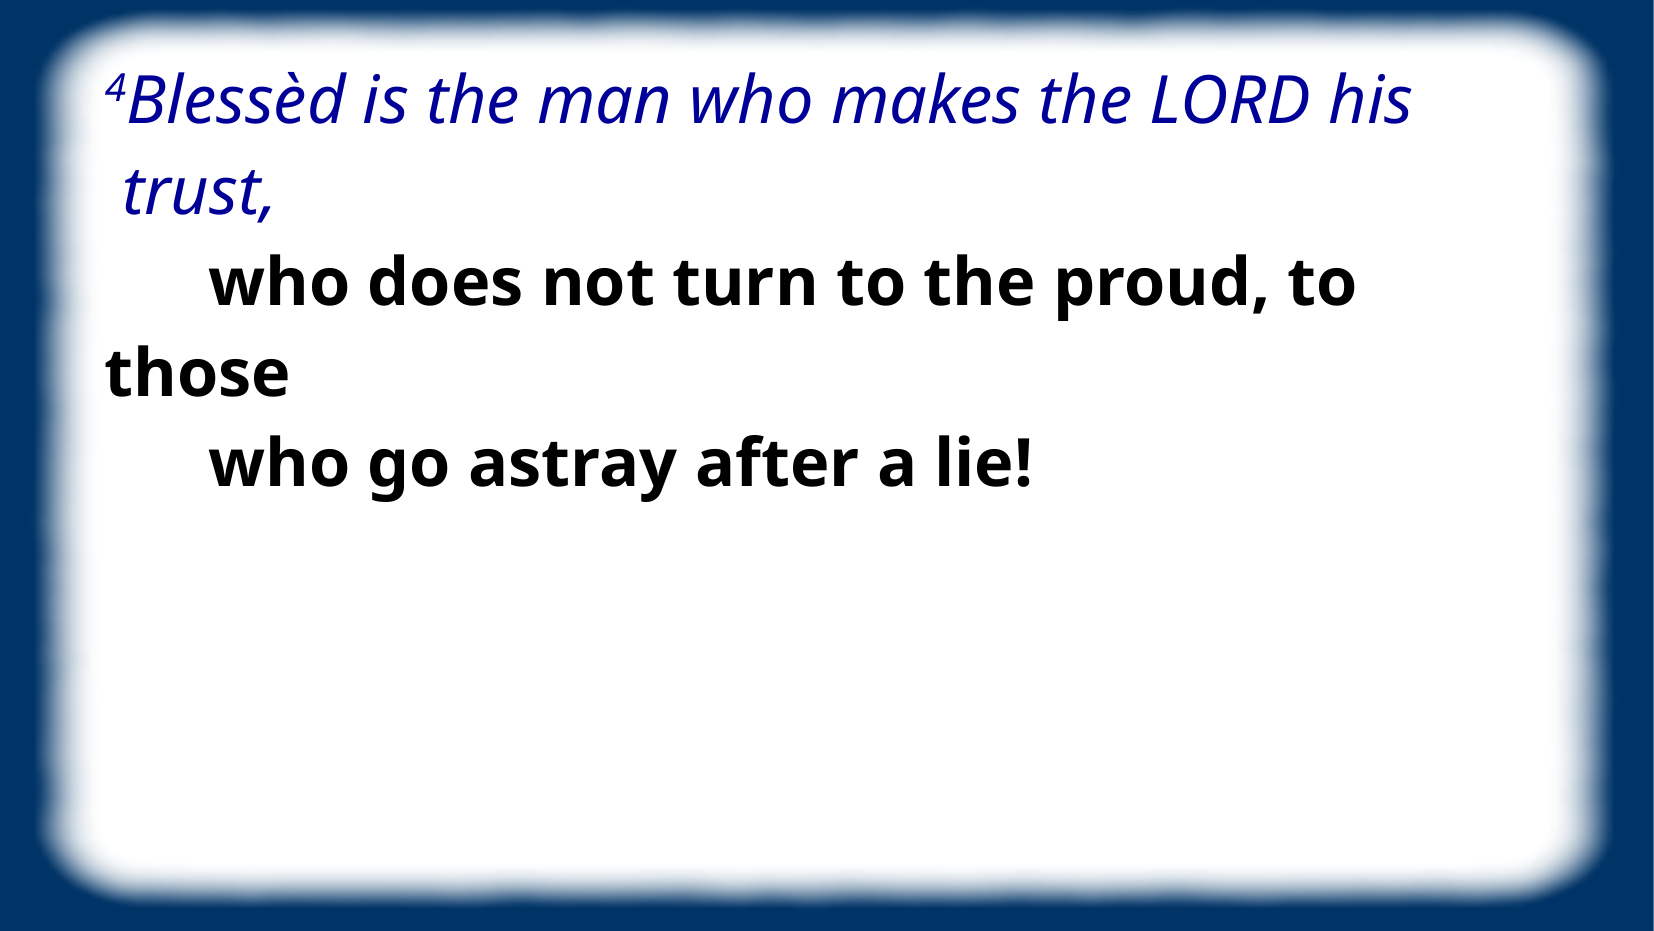

4Blessèd is the man who makes the LORD his
 trust,
 who does not turn to the proud, to those
 who go astray after a lie!